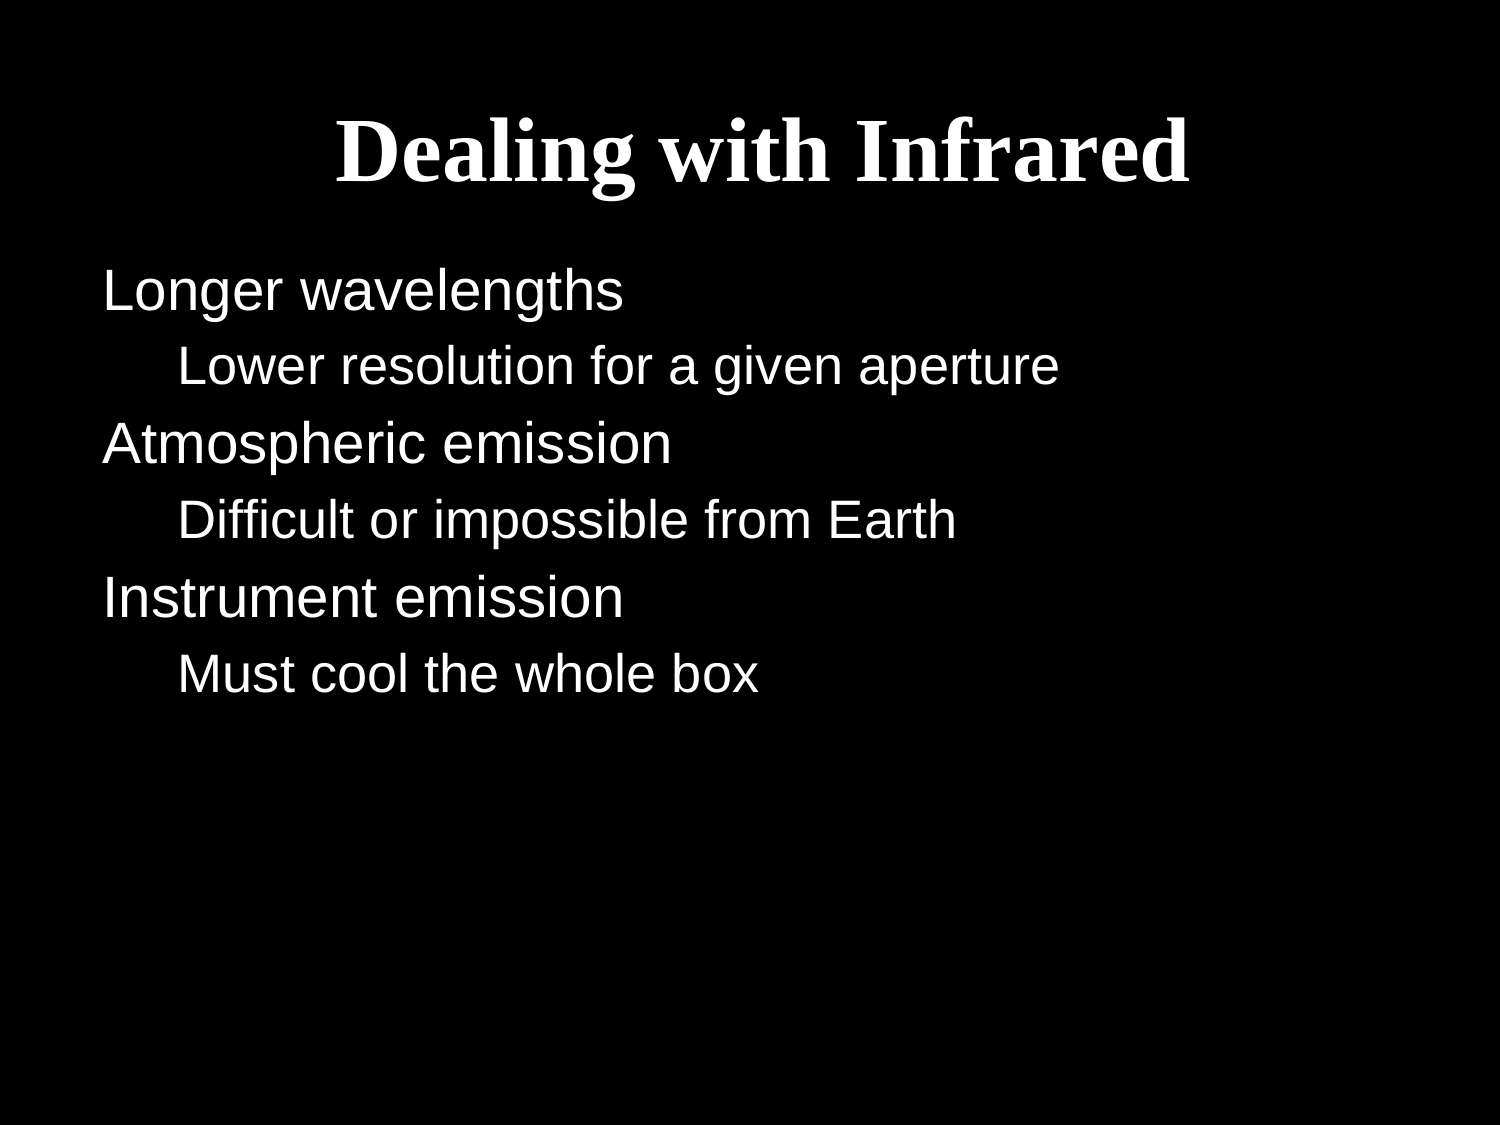

# Dealing with Infrared
Longer wavelengths
Lower resolution for a given aperture
Atmospheric emission
Difficult or impossible from Earth
Instrument emission
Must cool the whole box